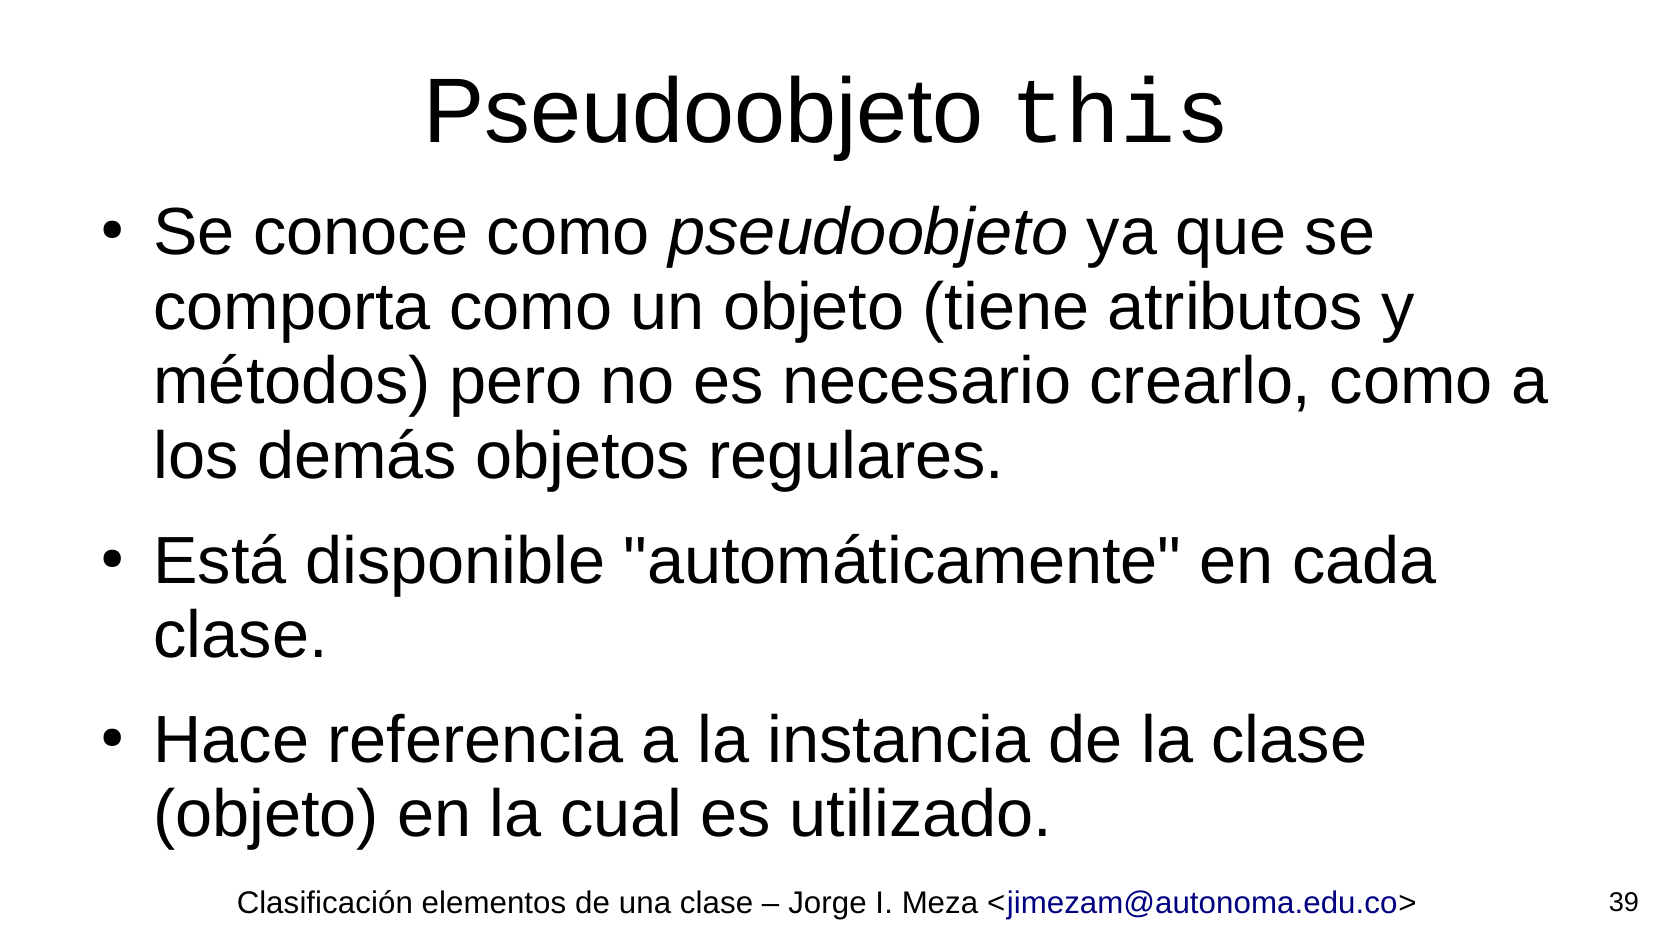

# Pseudoobjeto this
Se conoce como pseudoobjeto ya que se comporta como un objeto (tiene atributos y métodos) pero no es necesario crearlo, como a los demás objetos regulares.
Está disponible "automáticamente" en cada clase.
Hace referencia a la instancia de la clase (objeto) en la cual es utilizado.